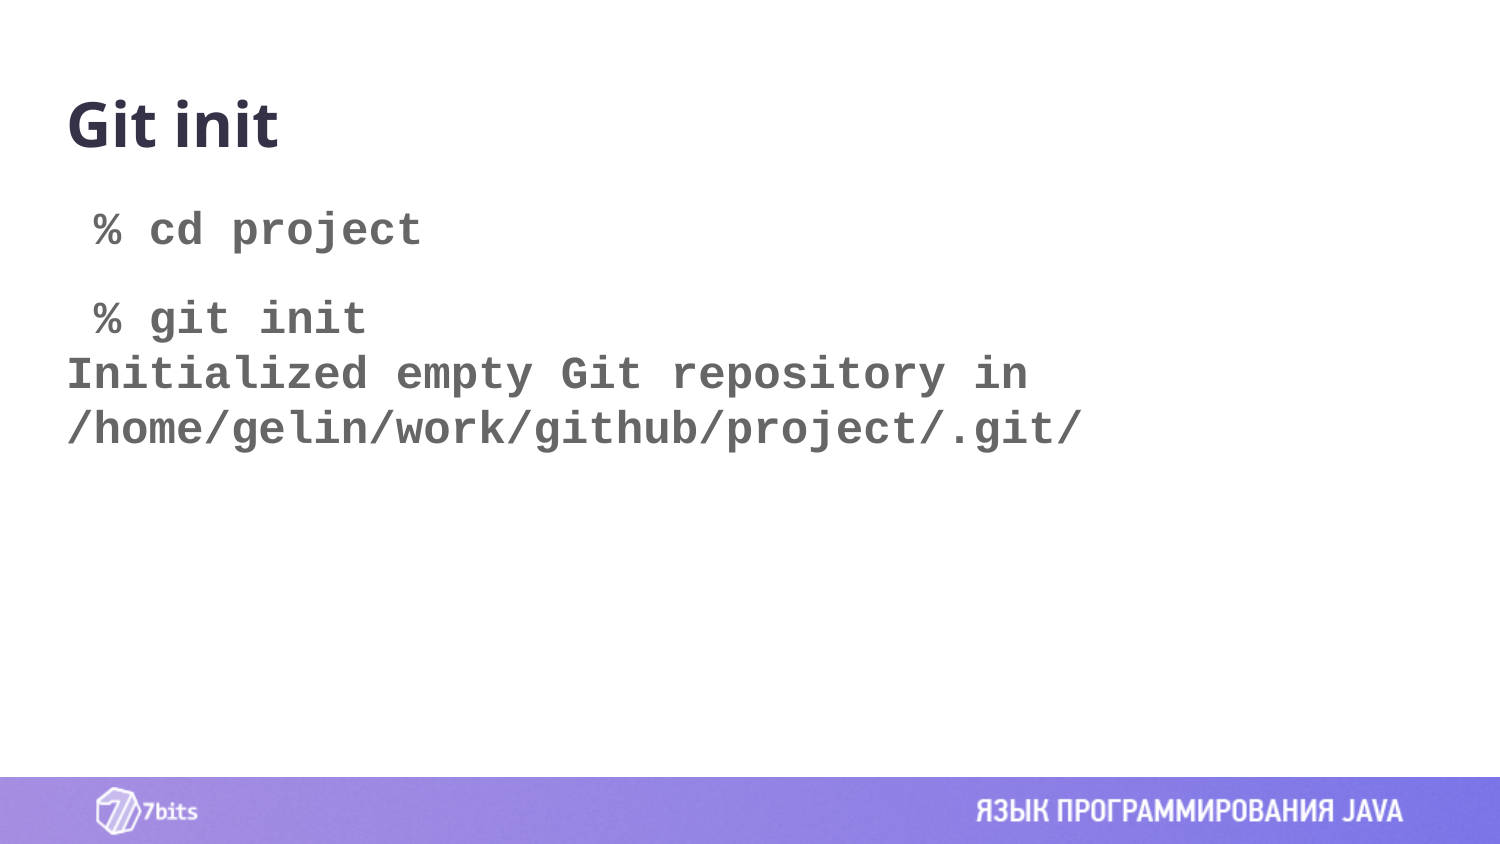

# Git init
 % cd project
 % git init
Initialized empty Git repository in /home/gelin/work/github/project/.git/